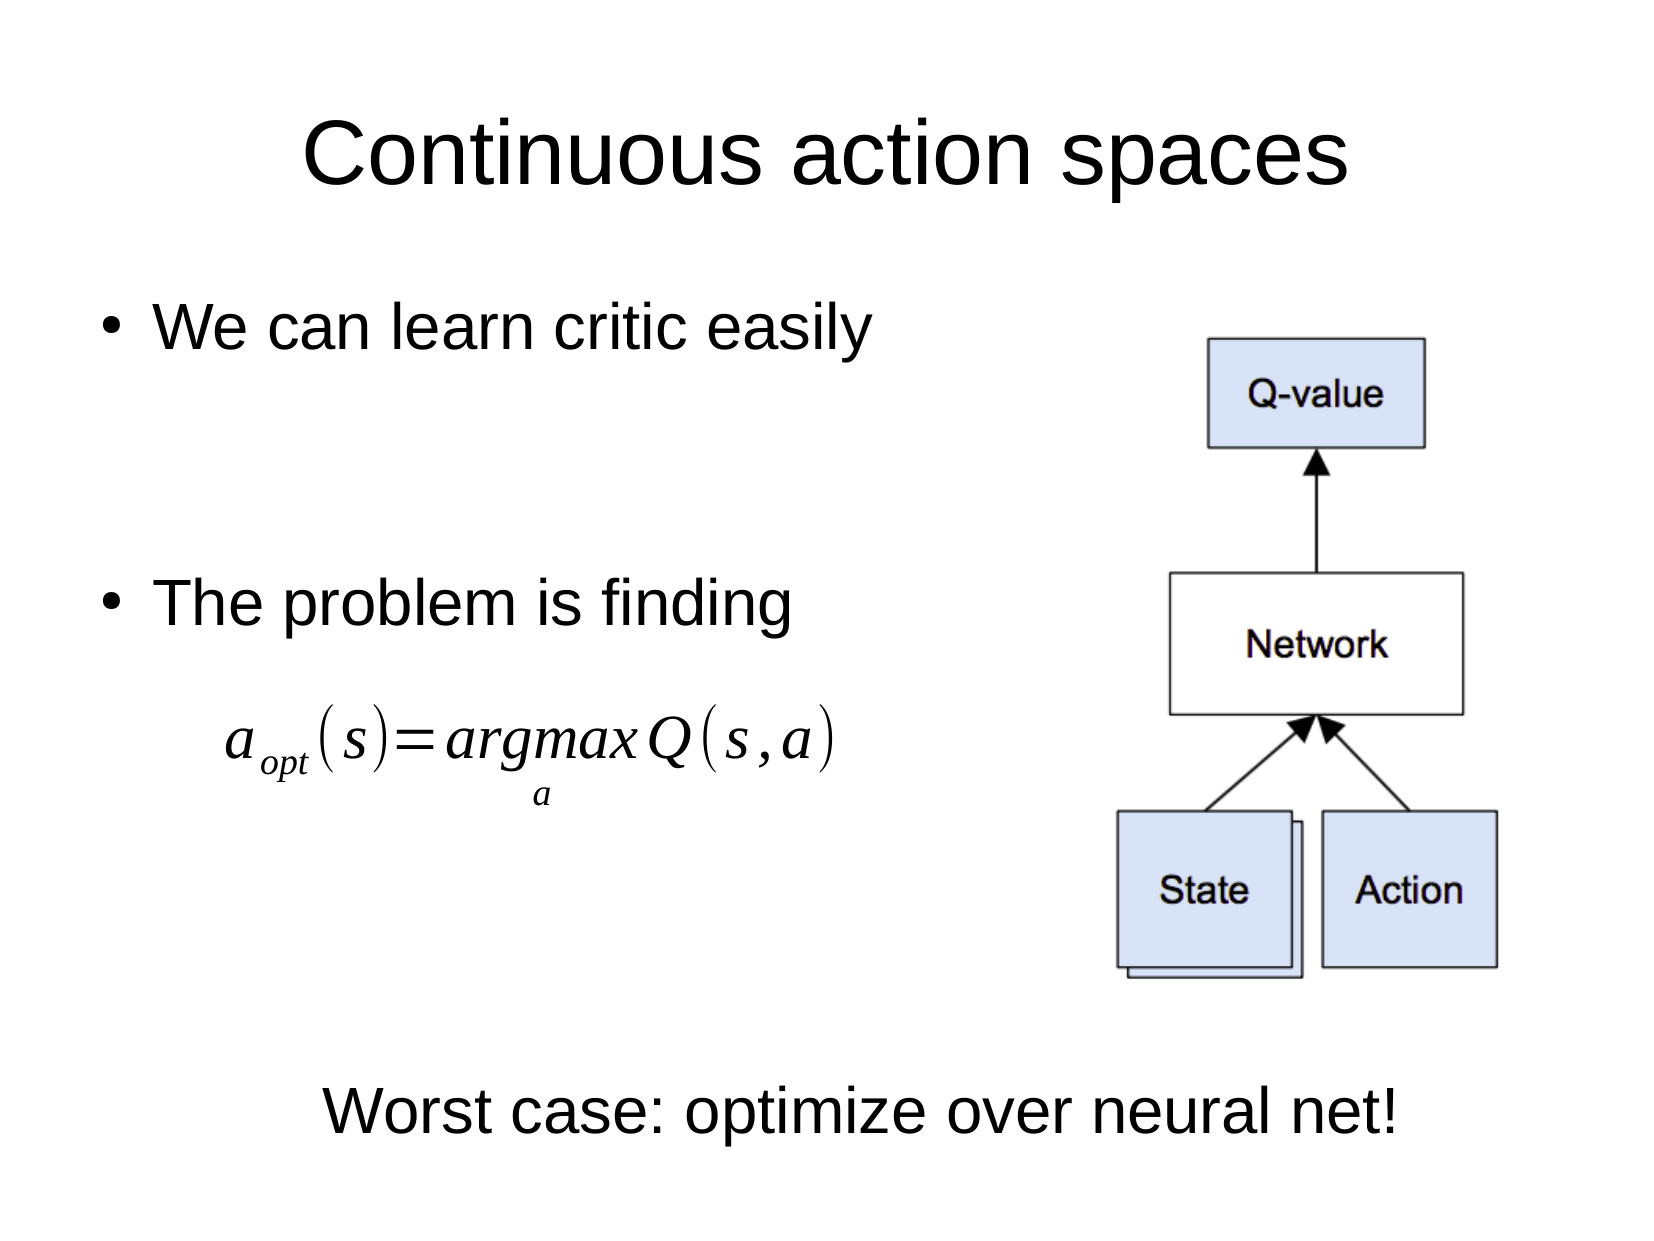

# Continuous action spaces
We can learn critic easily
The problem is finding
Worst case: optimize over neural net!